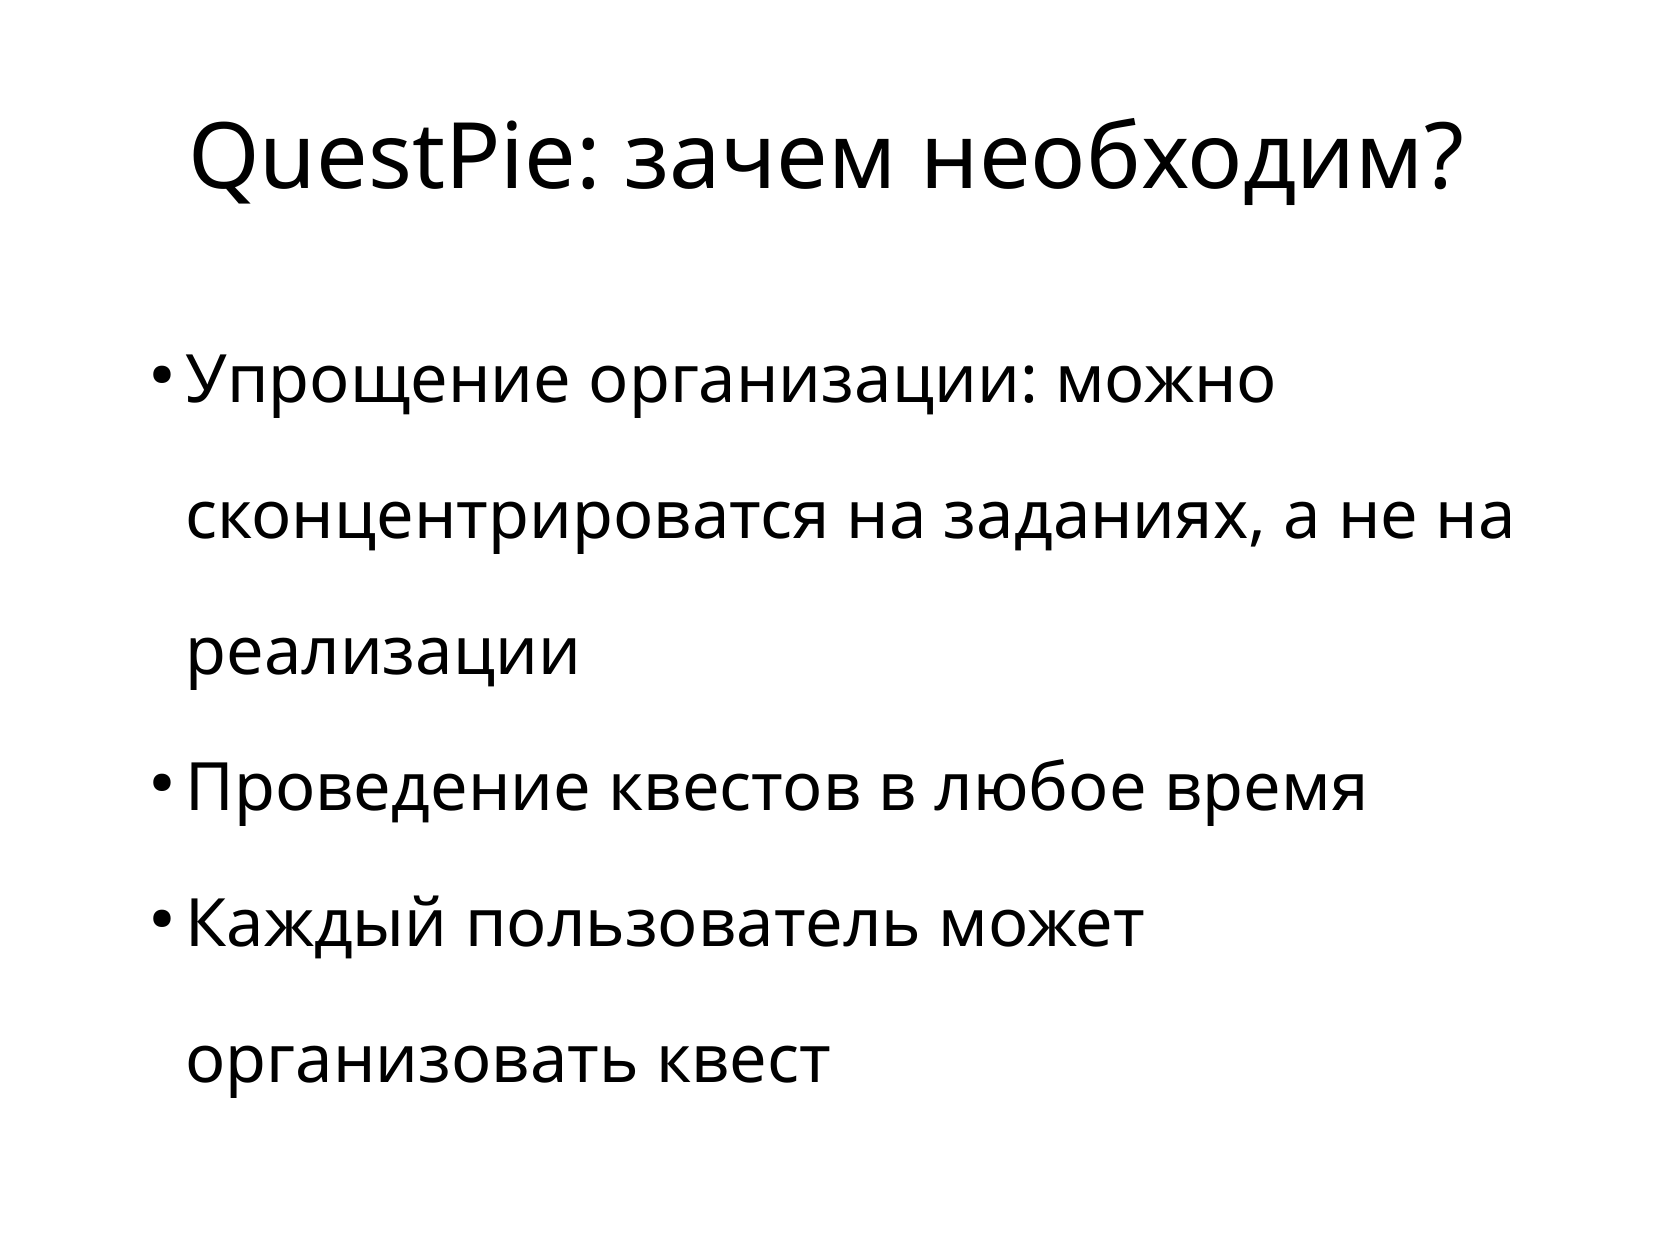

# QuestPie: зачем необходим?
Упрощение организации: можно сконцентрироватся на заданиях, а не на реализации
Проведение квестов в любое время
Каждый пользователь может организовать квест